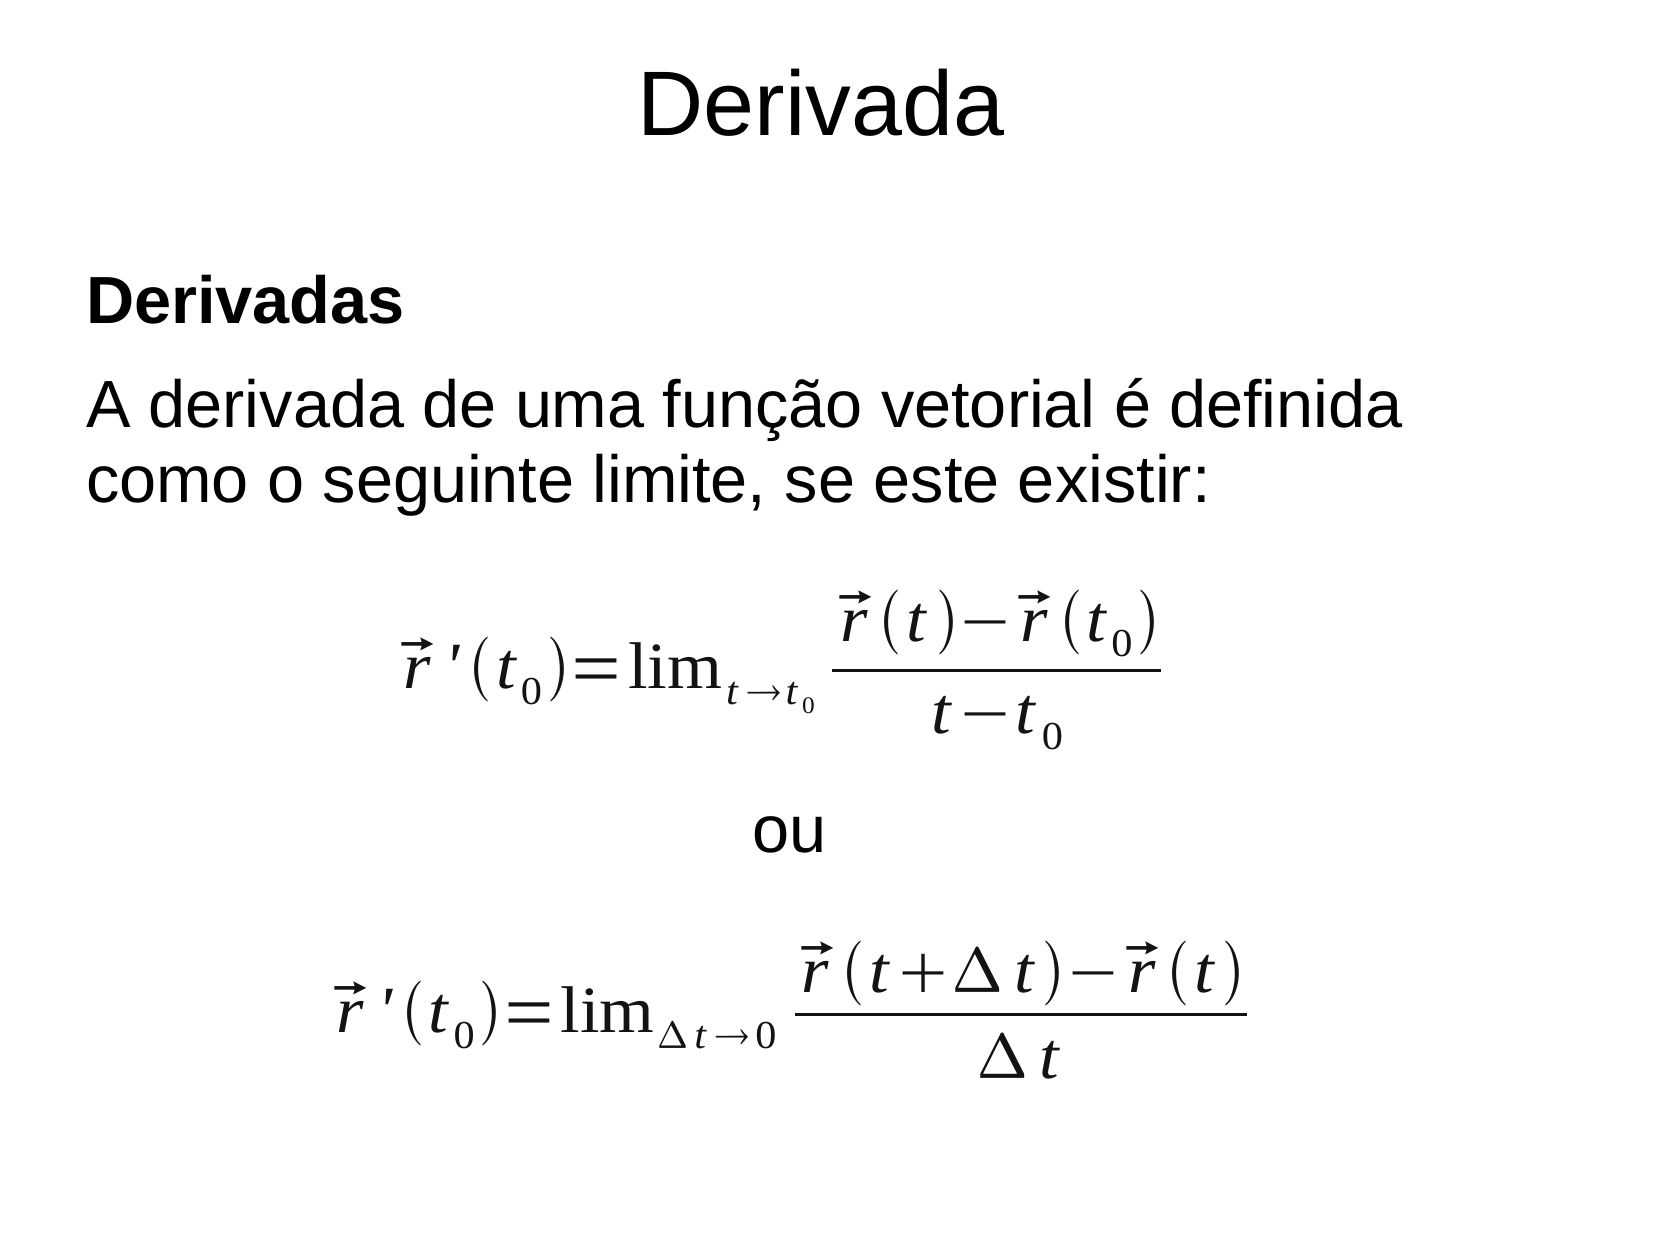

Derivada
# Derivadas
A derivada de uma função vetorial é definida como o seguinte limite, se este existir:
ou